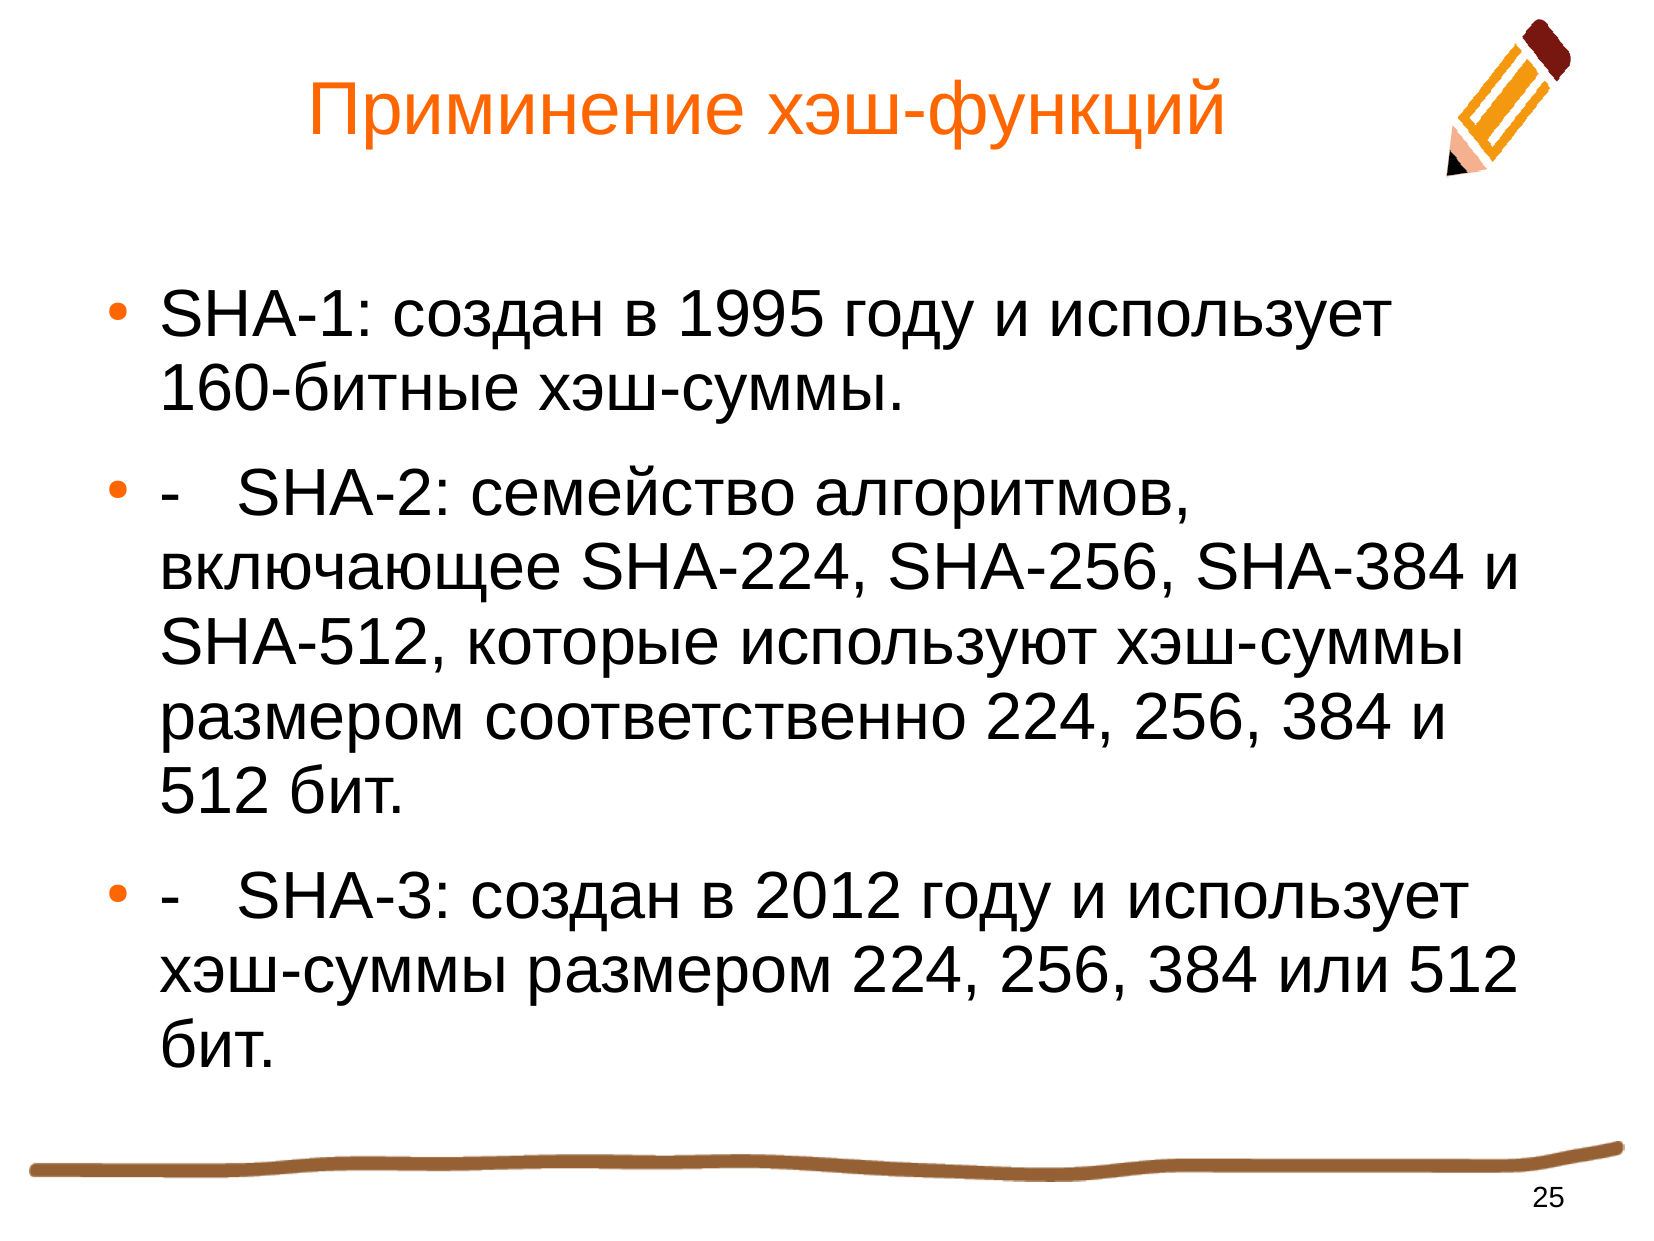

# Приминение хэш-функций
SHA-1: создан в 1995 году и использует 160-битные хэш-суммы.
- SHA-2: семейство алгоритмов, включающее SHA-224, SHA-256, SHA-384 и SHA-512, которые используют хэш-суммы размером соответственно 224, 256, 384 и 512 бит.
- SHA-3: создан в 2012 году и использует хэш-суммы размером 224, 256, 384 или 512 бит.
25